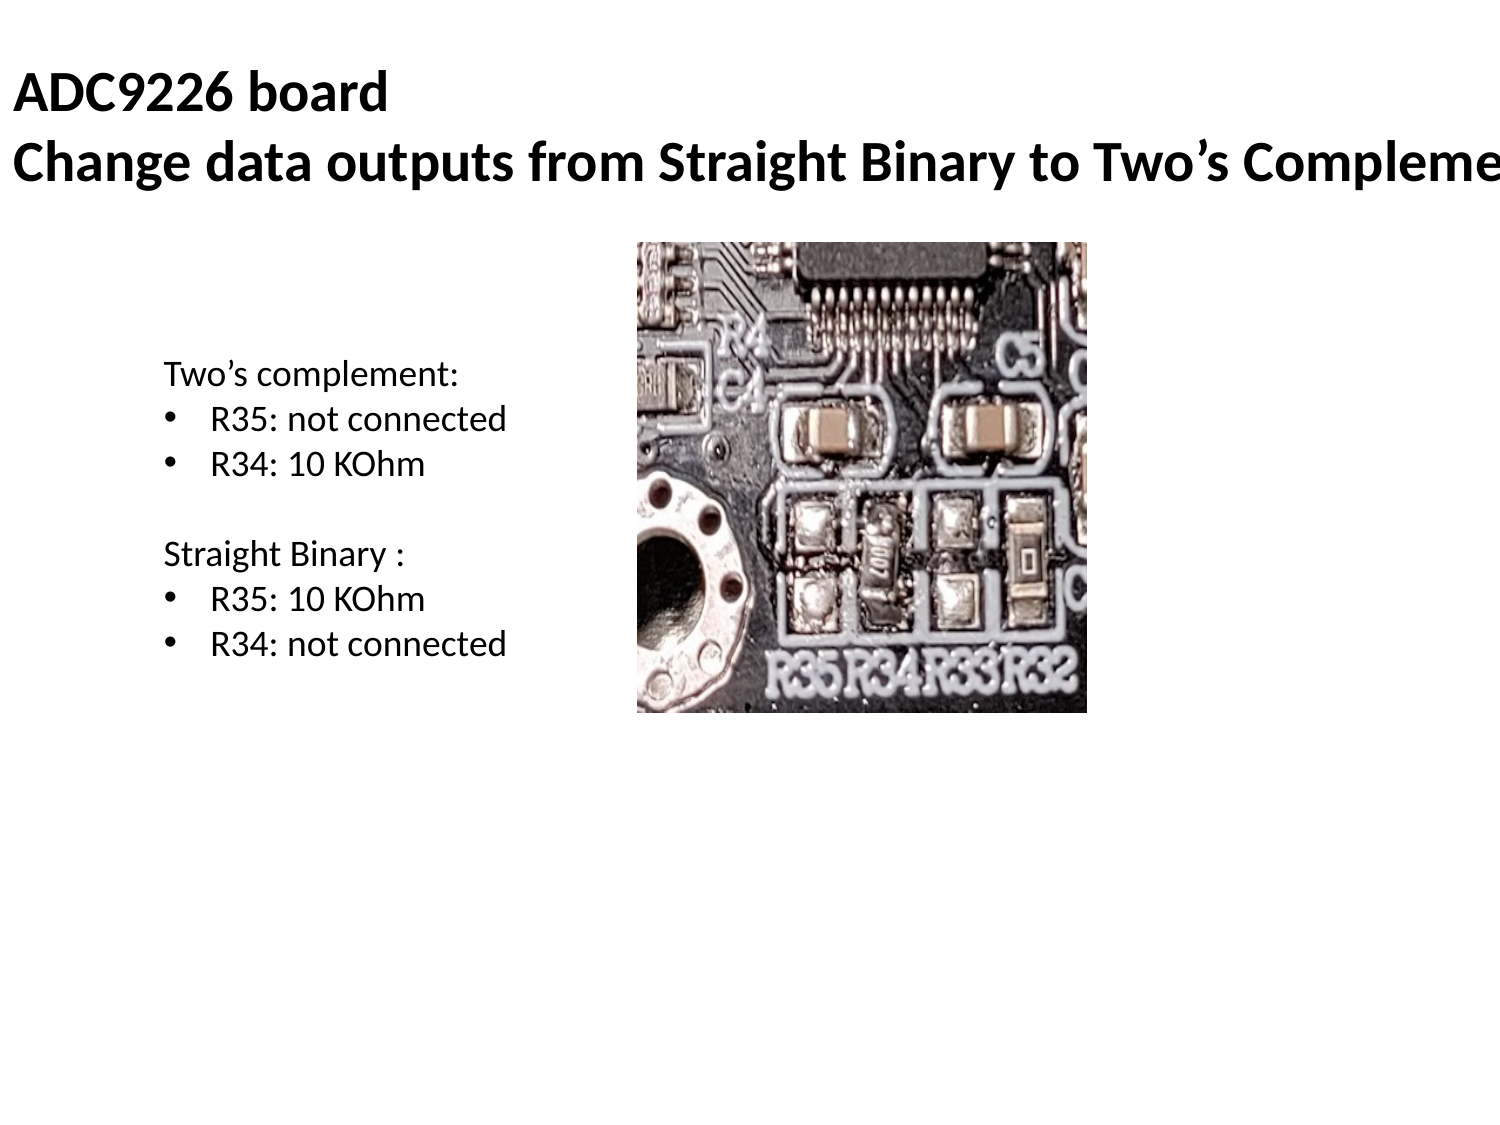

ADC9226 board
Change data outputs from Straight Binary to Two’s Complement
Two’s complement:
R35: not connected
R34: 10 KOhm
Straight Binary :
R35: 10 KOhm
R34: not connected